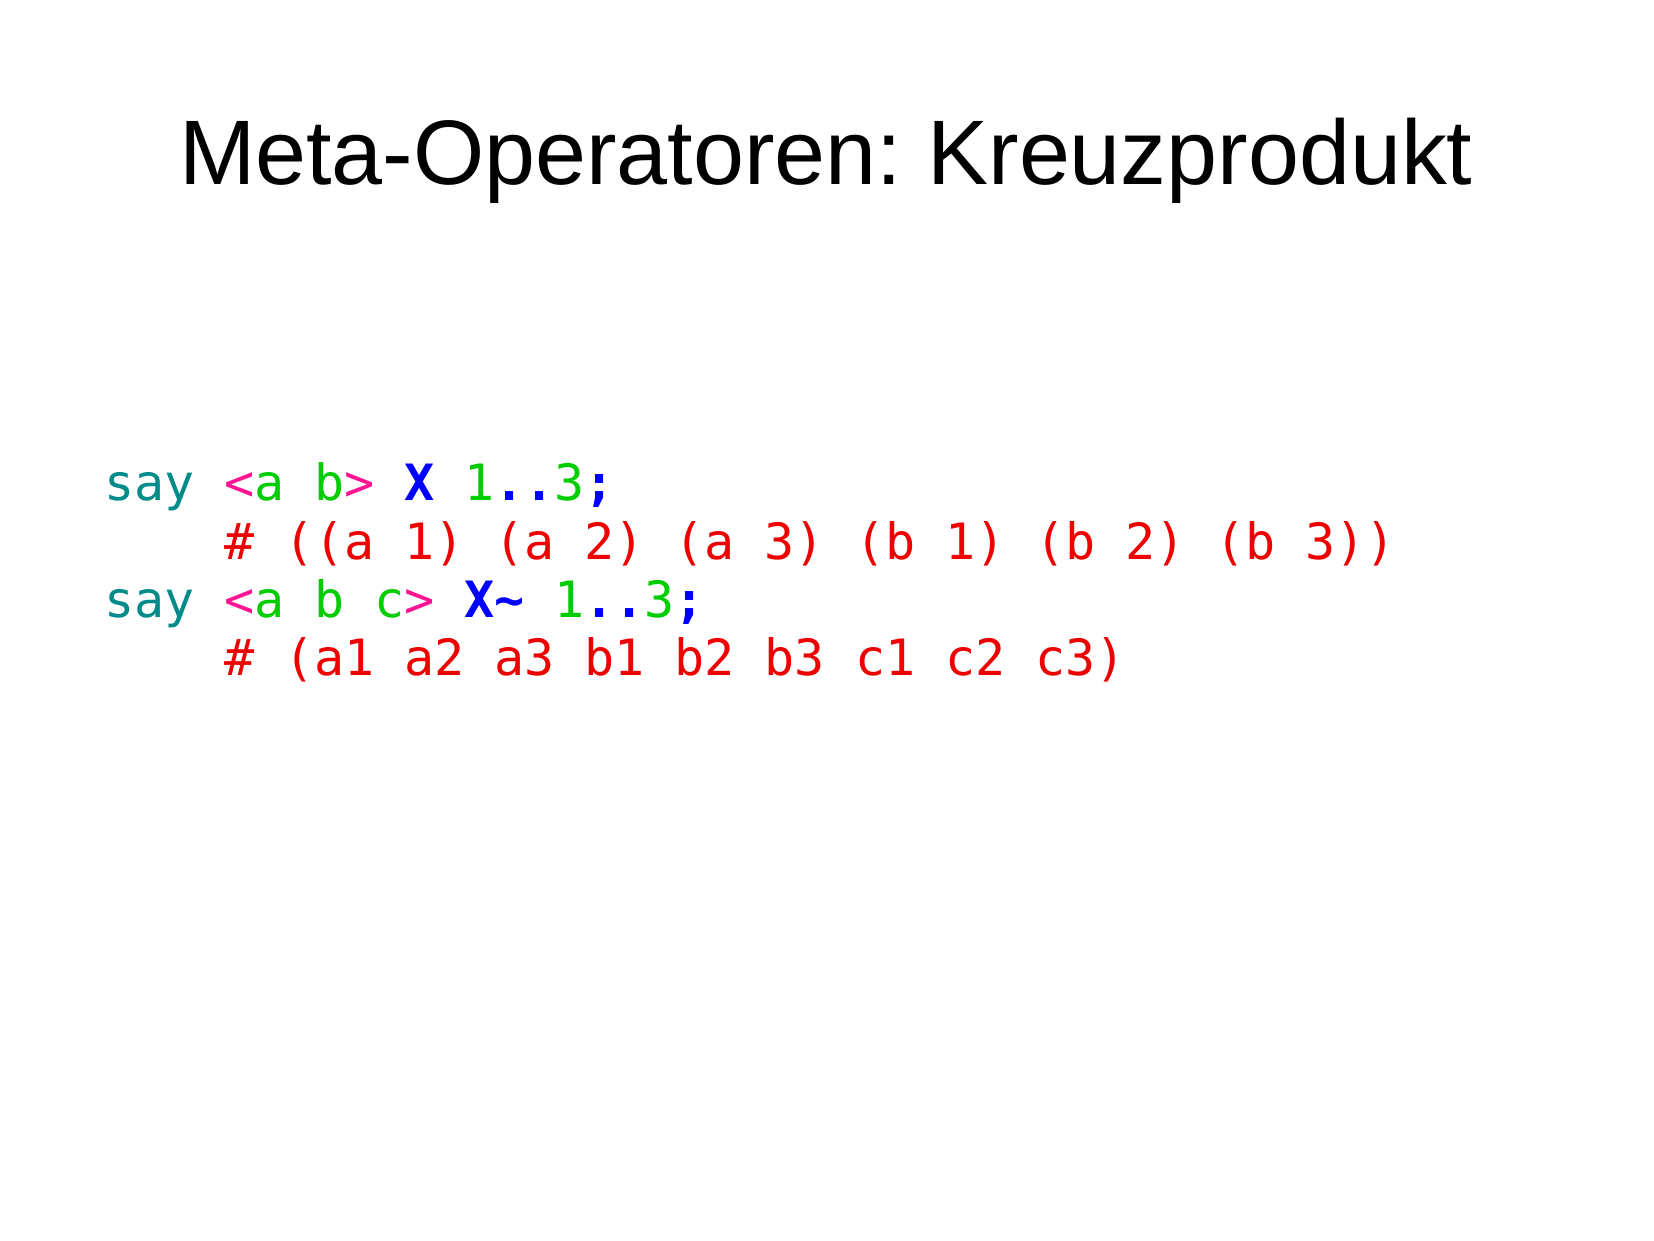

# Meta-Operatoren: Kreuzprodukt
say <a b> X 1..3;
 # ((a 1) (a 2) (a 3) (b 1) (b 2) (b 3))
say <a b c> X~ 1..3;
 # (a1 a2 a3 b1 b2 b3 c1 c2 c3)